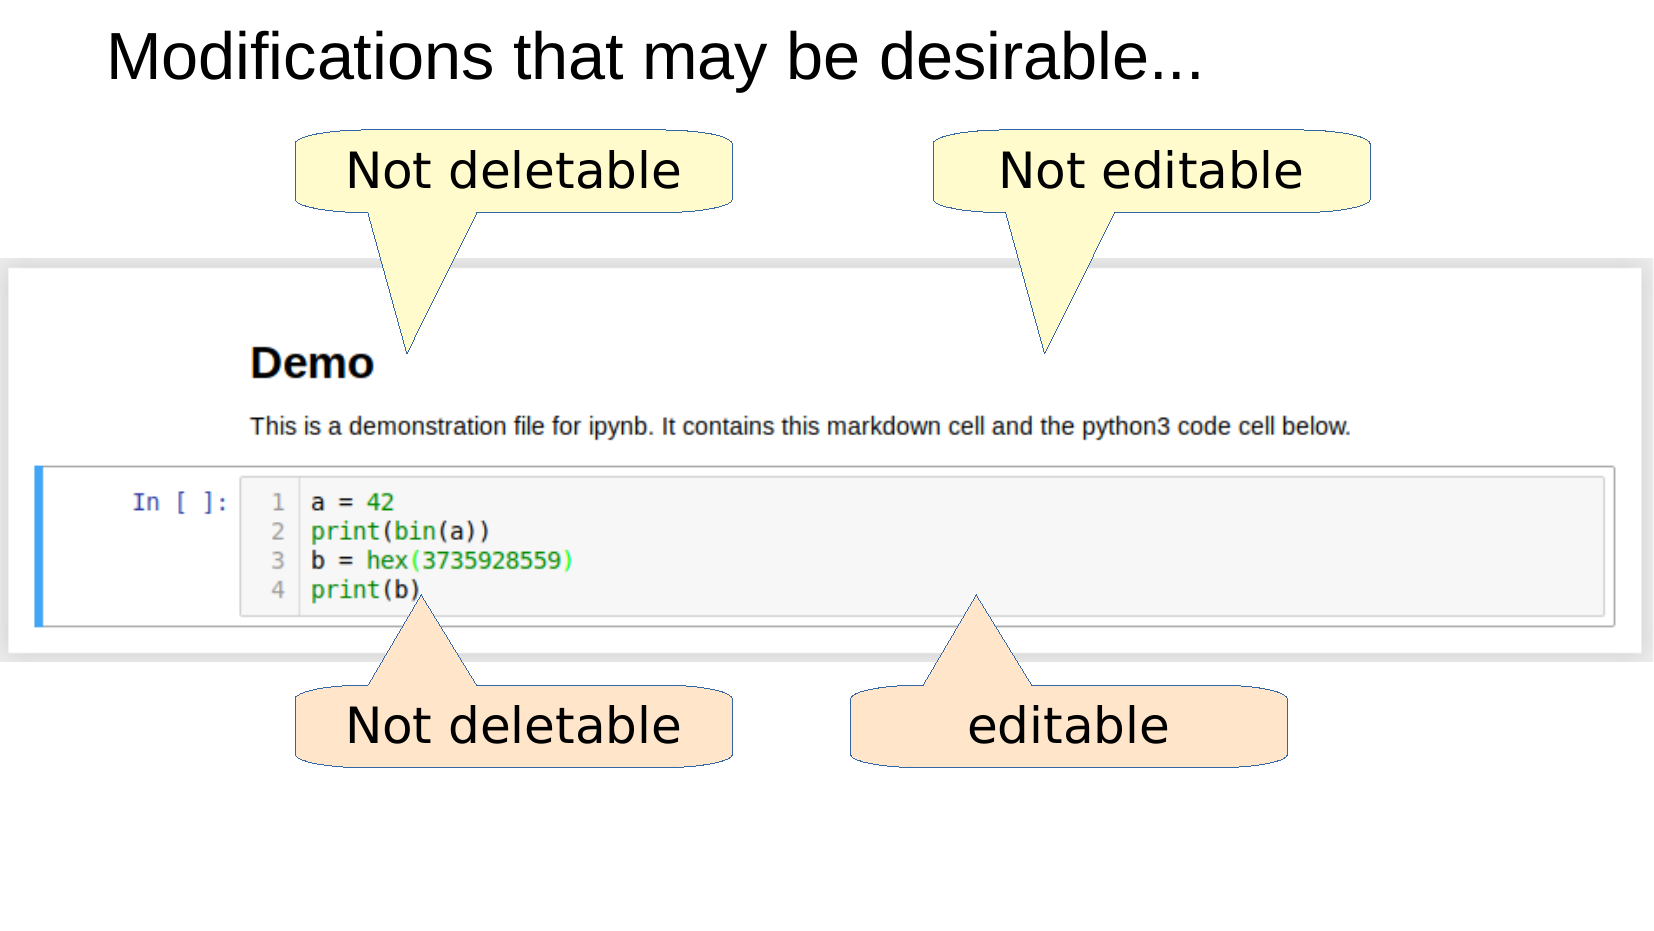

# Modifications that may be desirable...
Not deletable
Not editable
Not deletable
editable